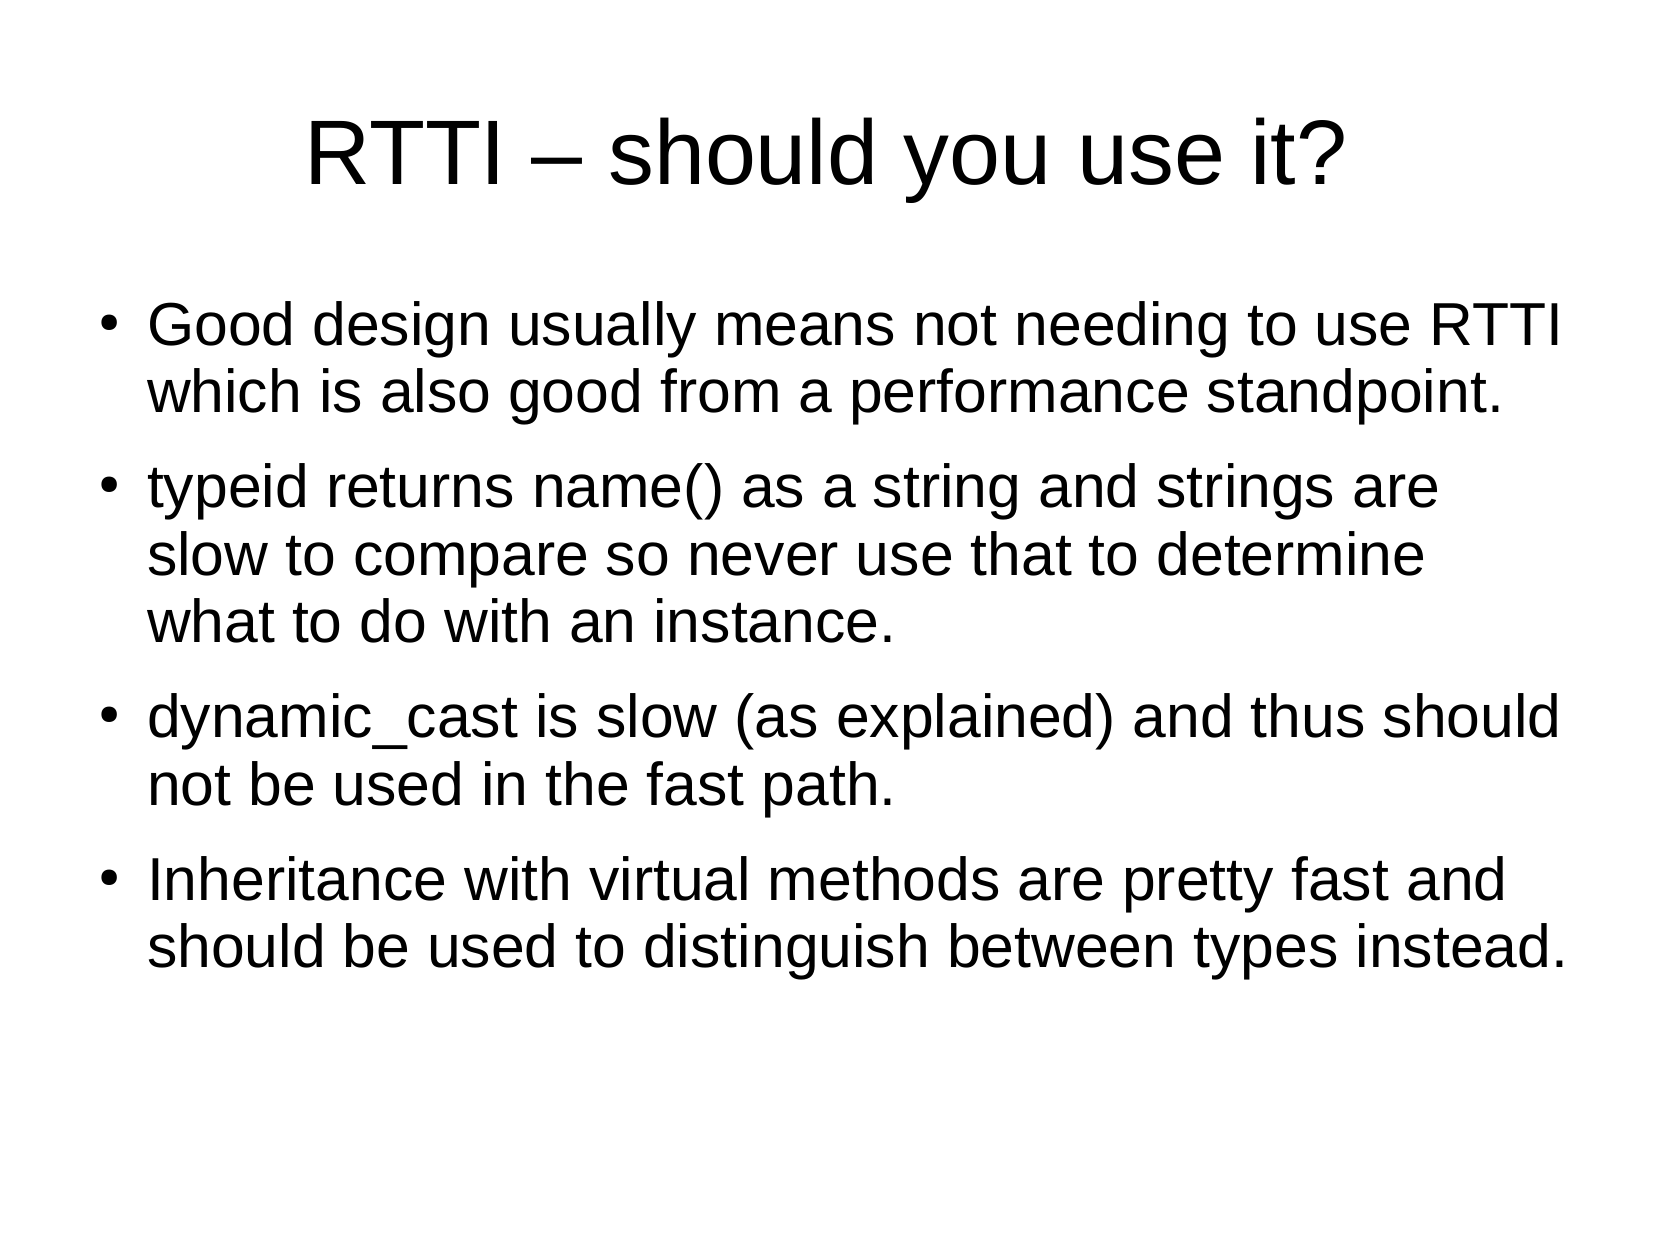

# RTTI – should you use it?
Good design usually means not needing to use RTTI which is also good from a performance standpoint.
typeid returns name() as a string and strings are slow to compare so never use that to determine what to do with an instance.
dynamic_cast is slow (as explained) and thus should not be used in the fast path.
Inheritance with virtual methods are pretty fast and should be used to distinguish between types instead.